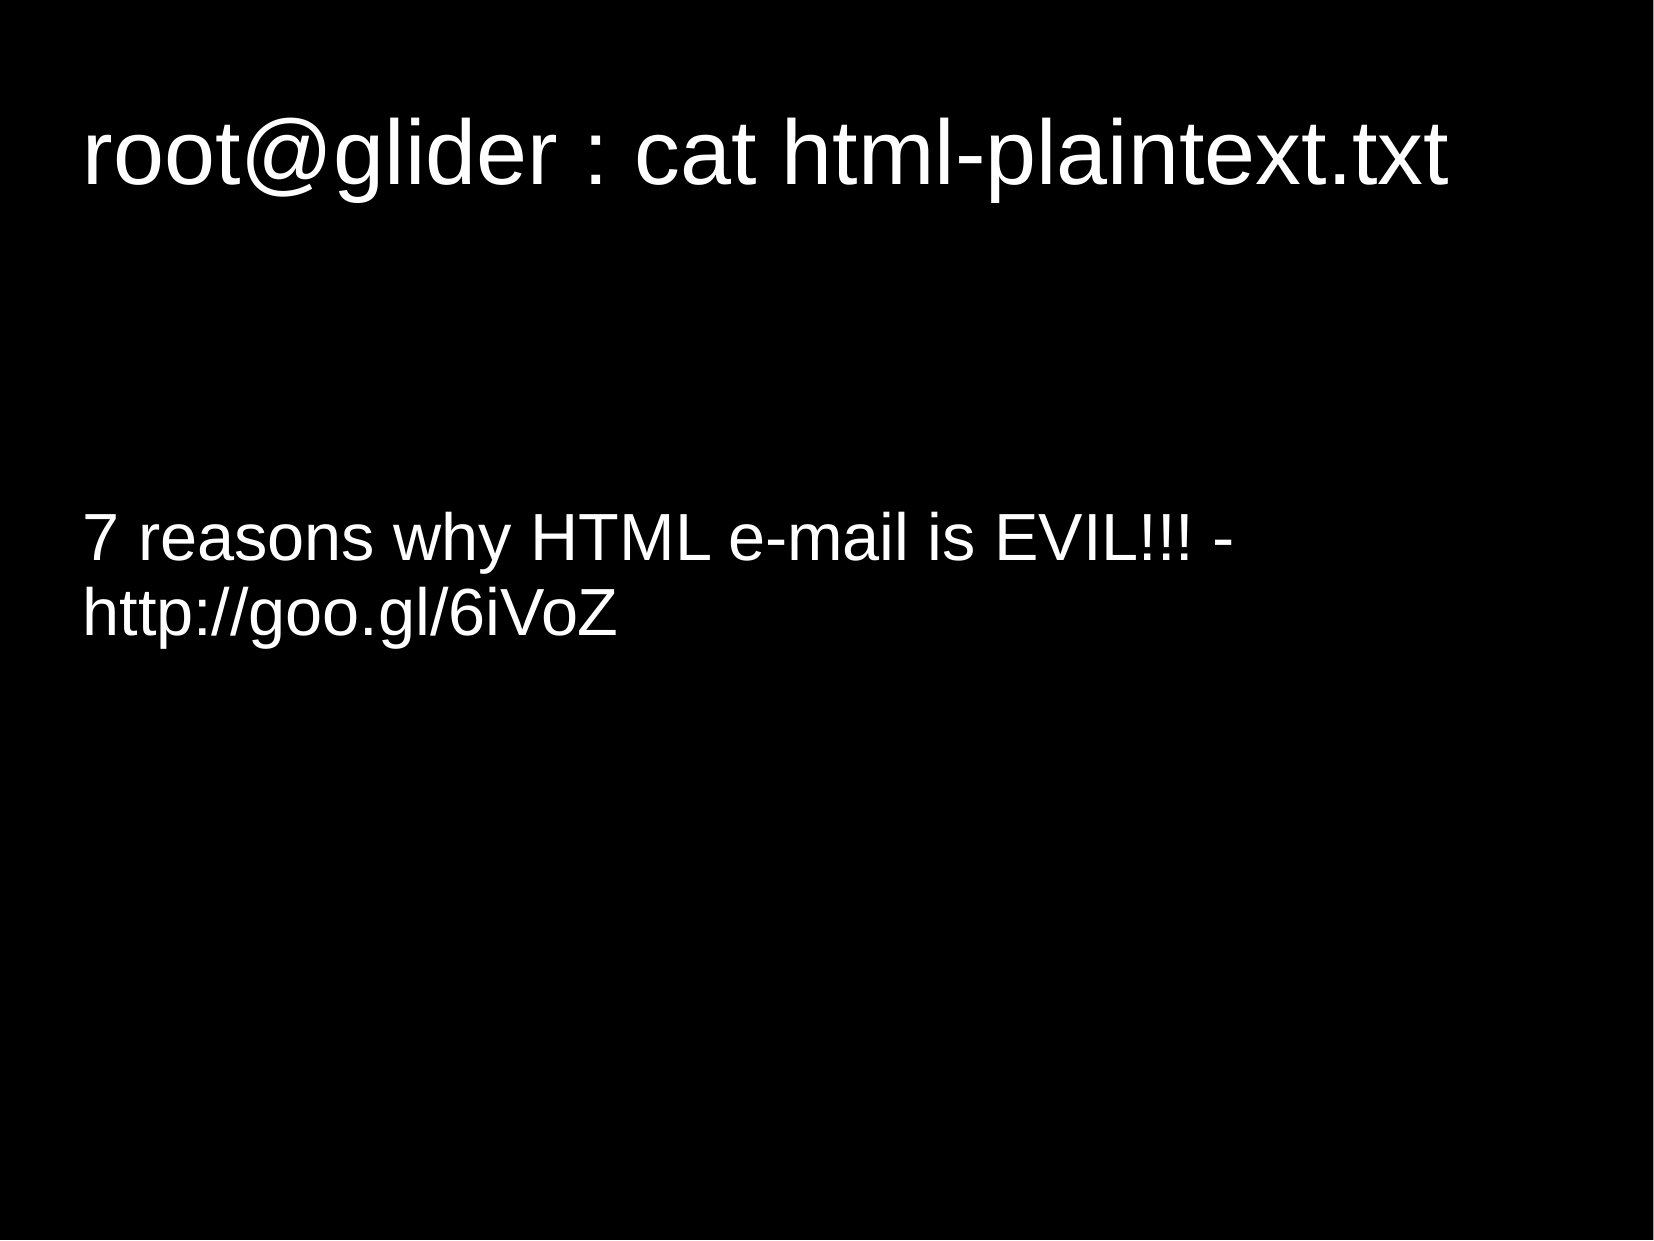

# root@glider : cat html-plaintext.txt
7 reasons why HTML e-mail is EVIL!!! - http://goo.gl/6iVoZ